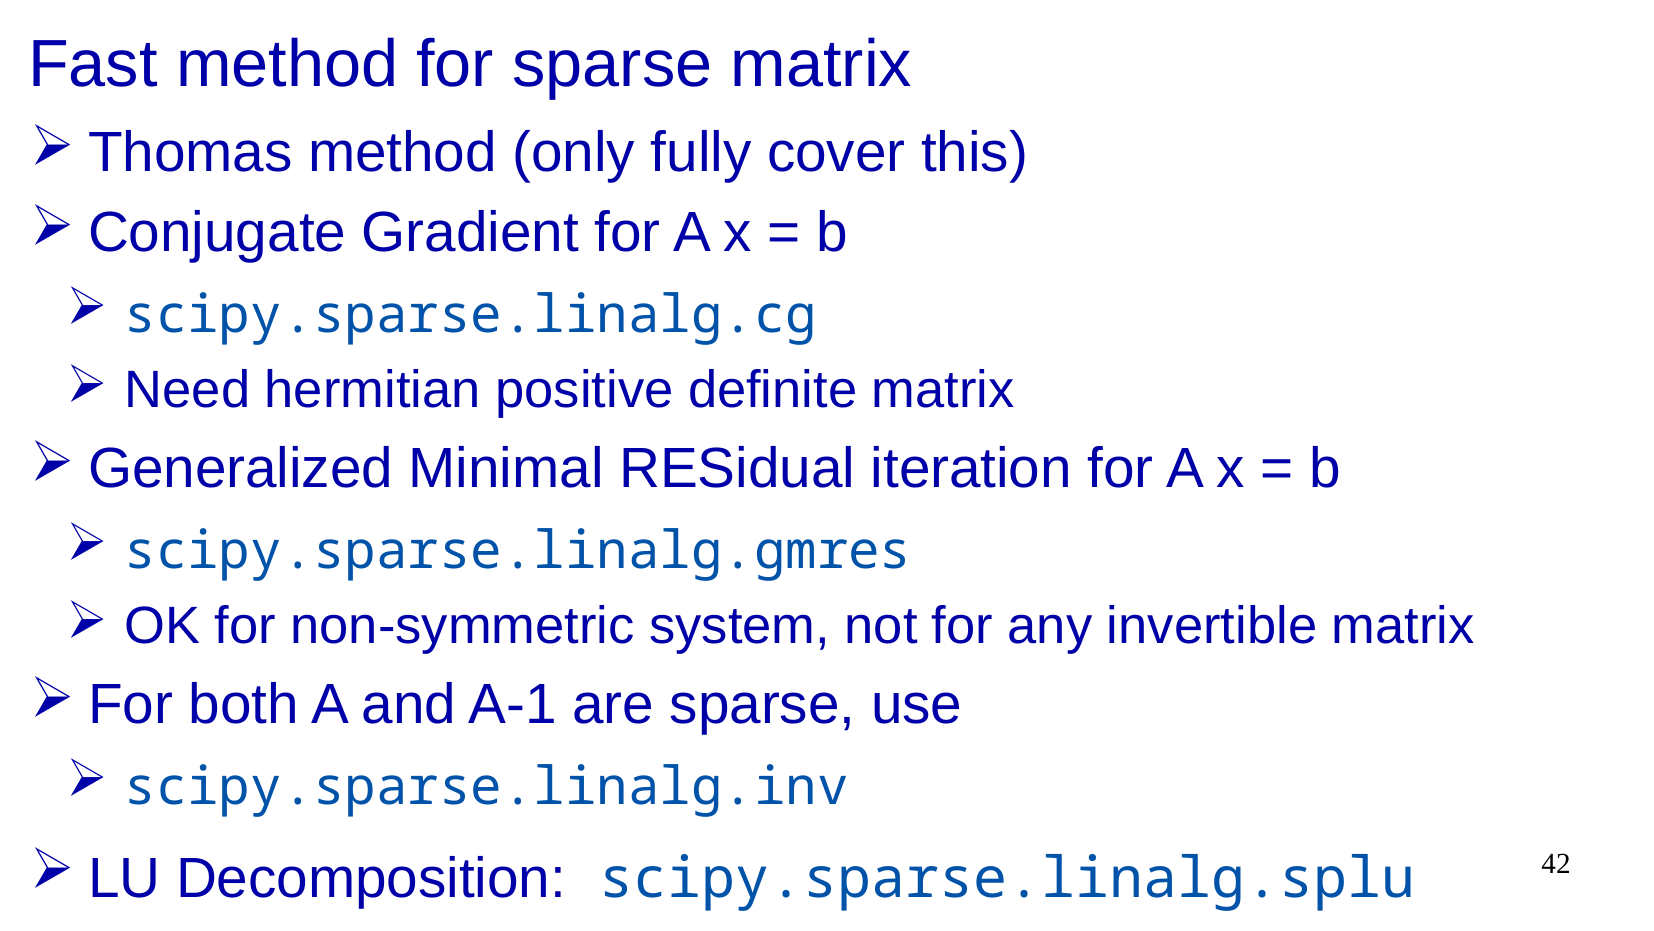

# Fast method for sparse matrix
Thomas method (only fully cover this)
Conjugate Gradient for A x = b
scipy.sparse.linalg.cg
Need hermitian positive definite matrix
Generalized Minimal RESidual iteration for A x = b
scipy.sparse.linalg.gmres
OK for non-symmetric system, not for any invertible matrix
For both A and A-1 are sparse, use
scipy.sparse.linalg.inv
LU Decomposition: scipy.sparse.linalg.splu
42